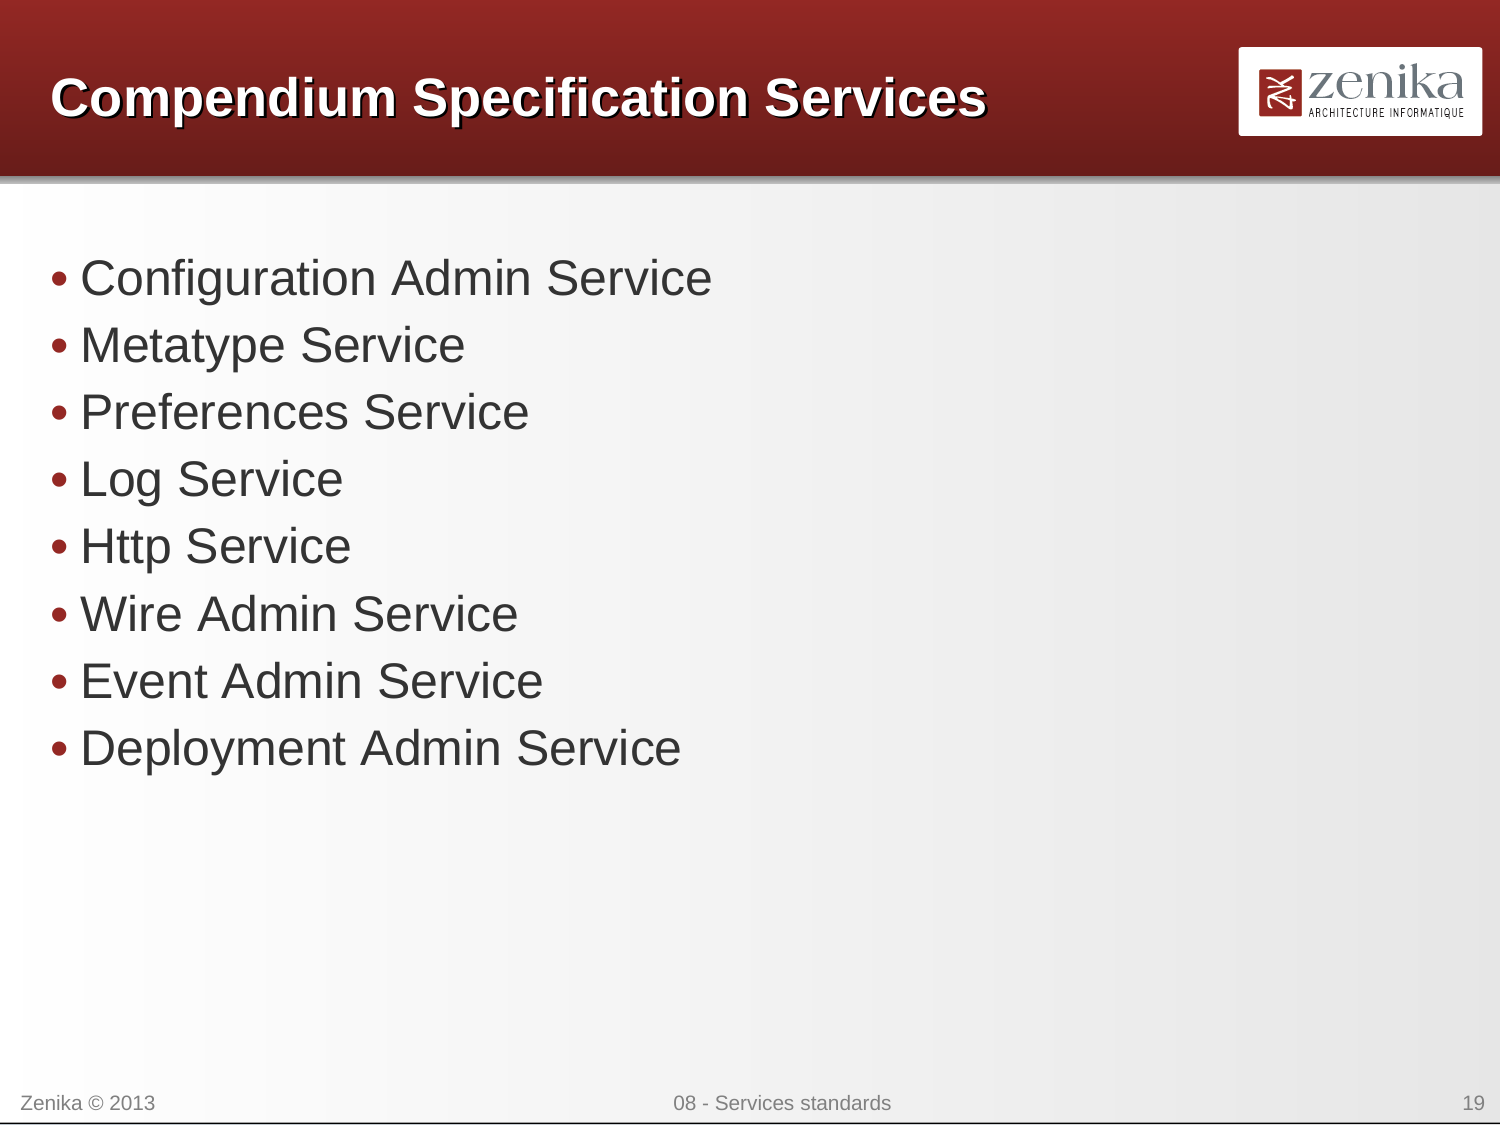

# Compendium Specification Services
Configuration Admin Service
Metatype Service
Preferences Service
Log Service
Http Service
Wire Admin Service
Event Admin Service
Deployment Admin Service